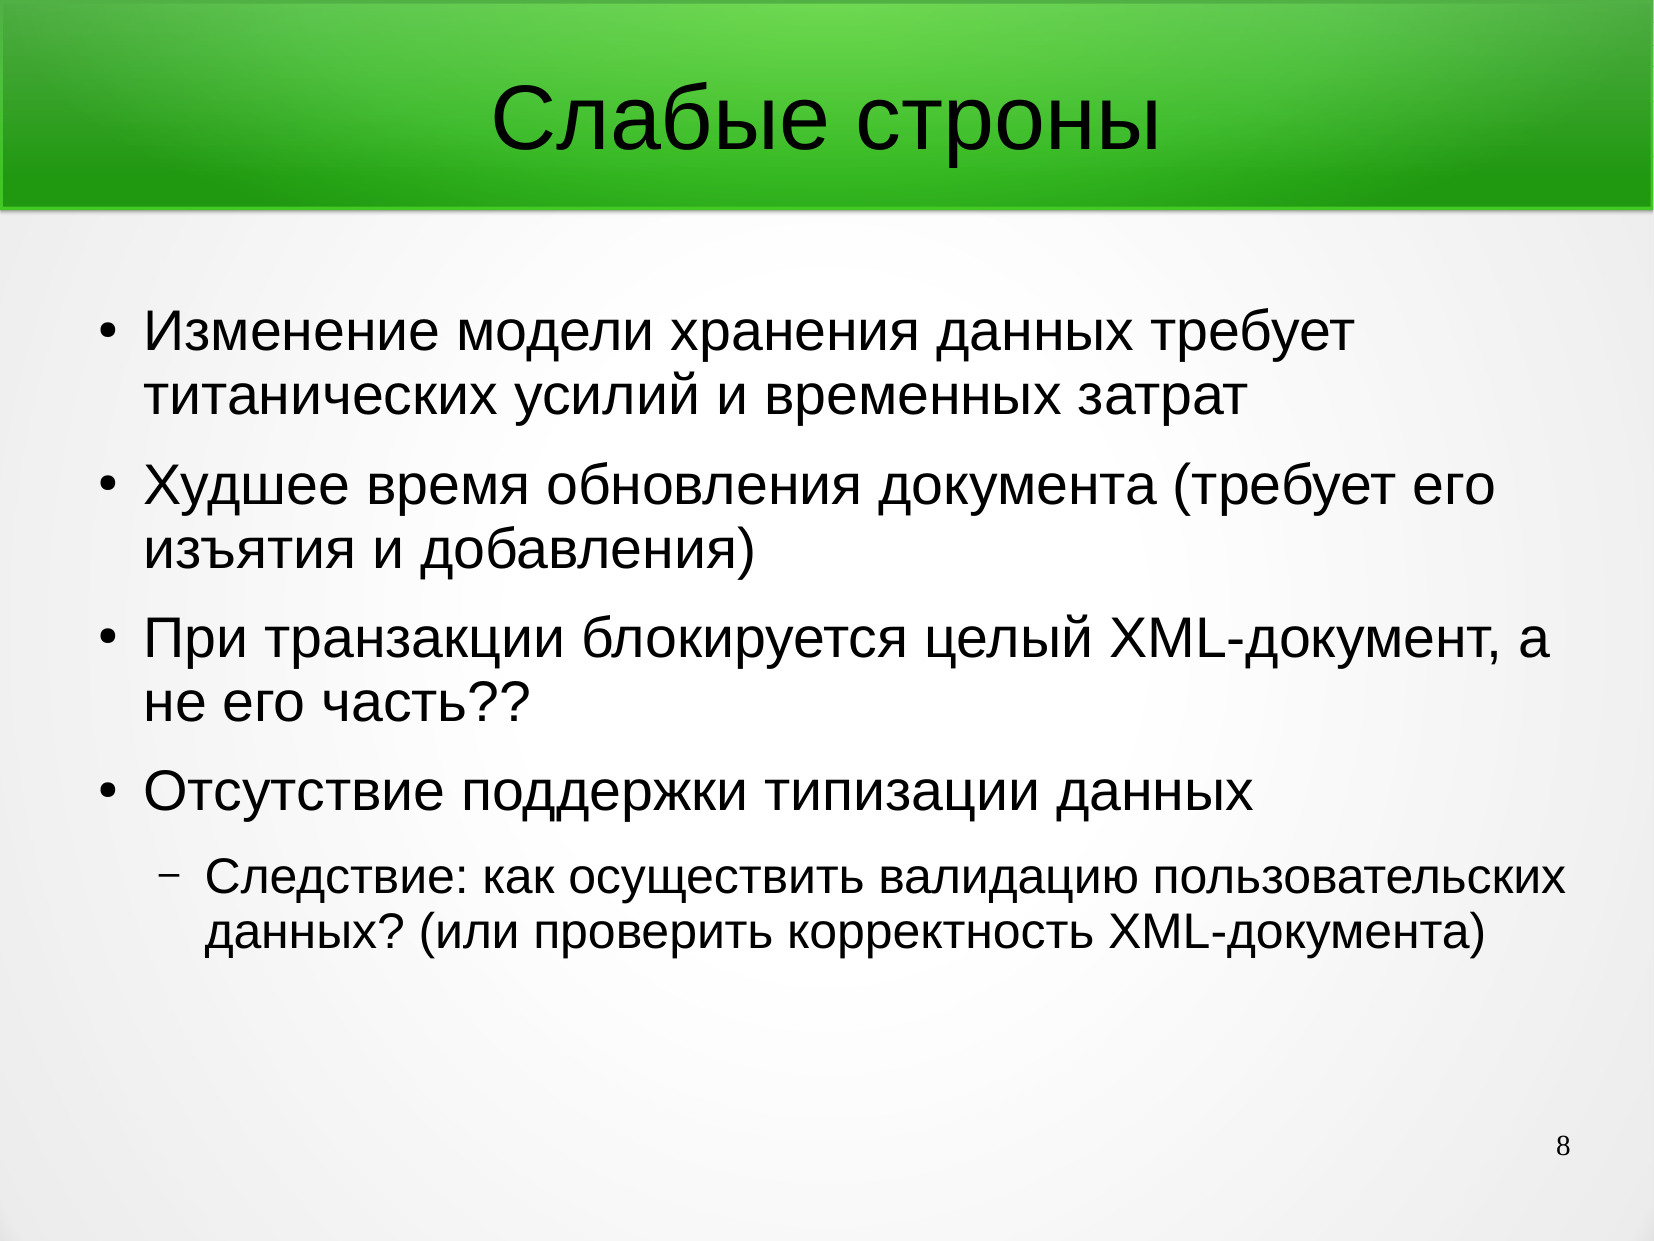

# Слабые строны
Изменение модели хранения данных требует титанических усилий и временных затрат
Худшее время обновления документа (требует его изъятия и добавления)
При транзакции блокируется целый XML-документ, а не его часть??
Отсутствие поддержки типизации данных
Следствие: как осуществить валидацию пользовательских данных? (или проверить корректность XML-документа)
8